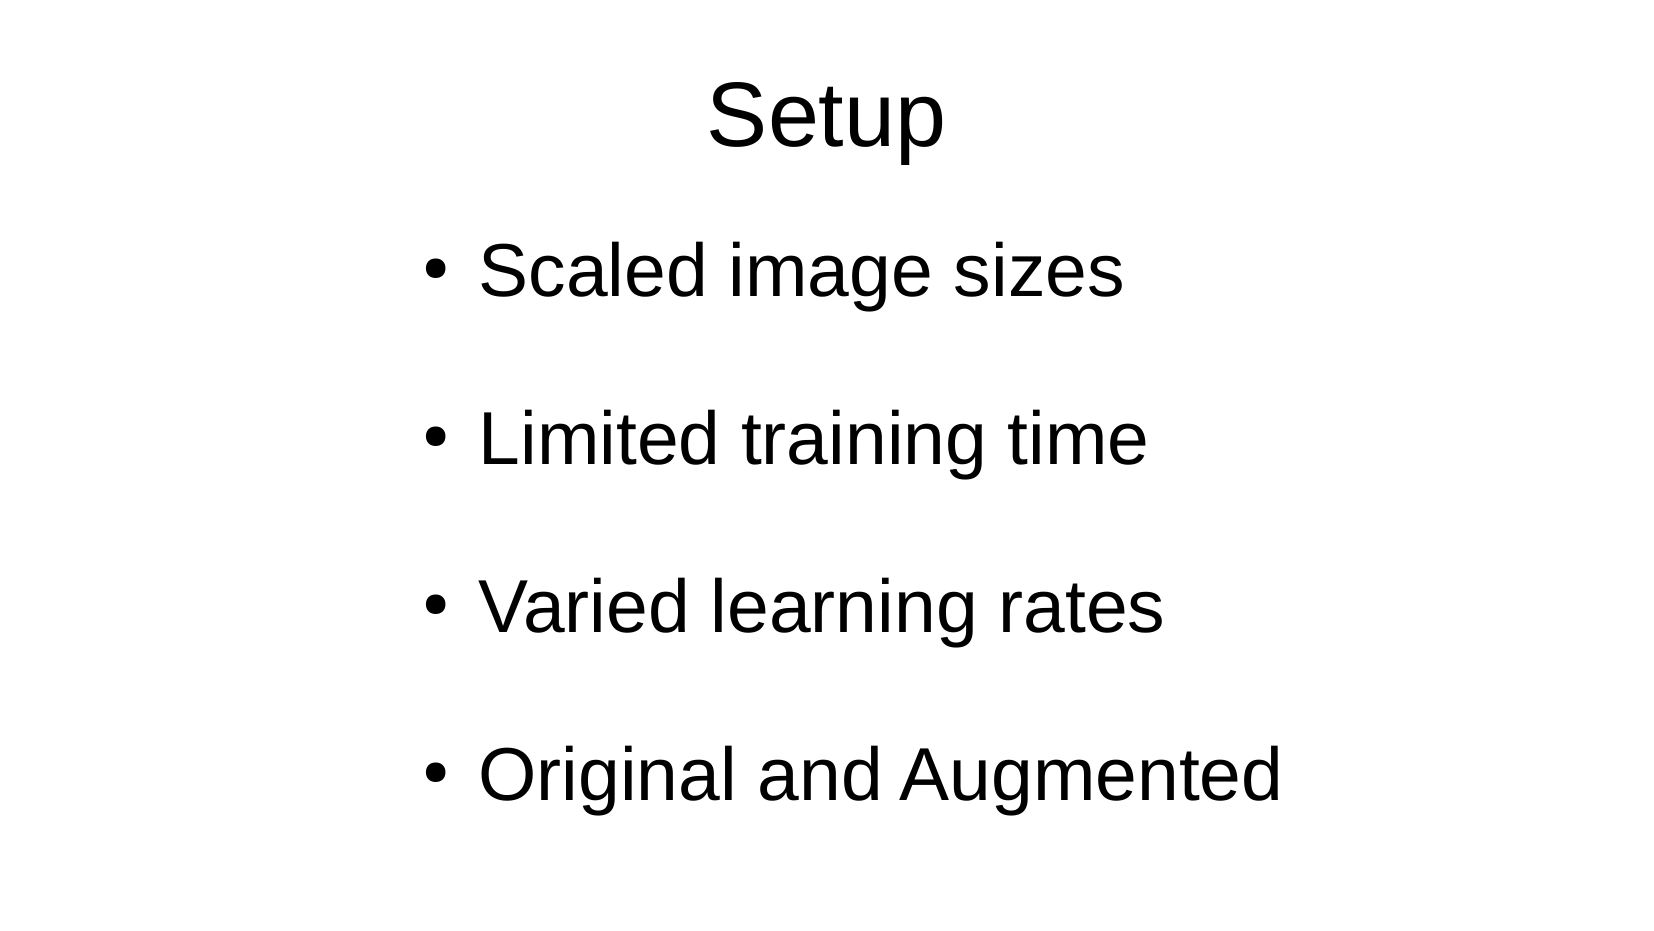

# Setup
 Scaled image sizes
 Limited training time
 Varied learning rates
 Original and Augmented